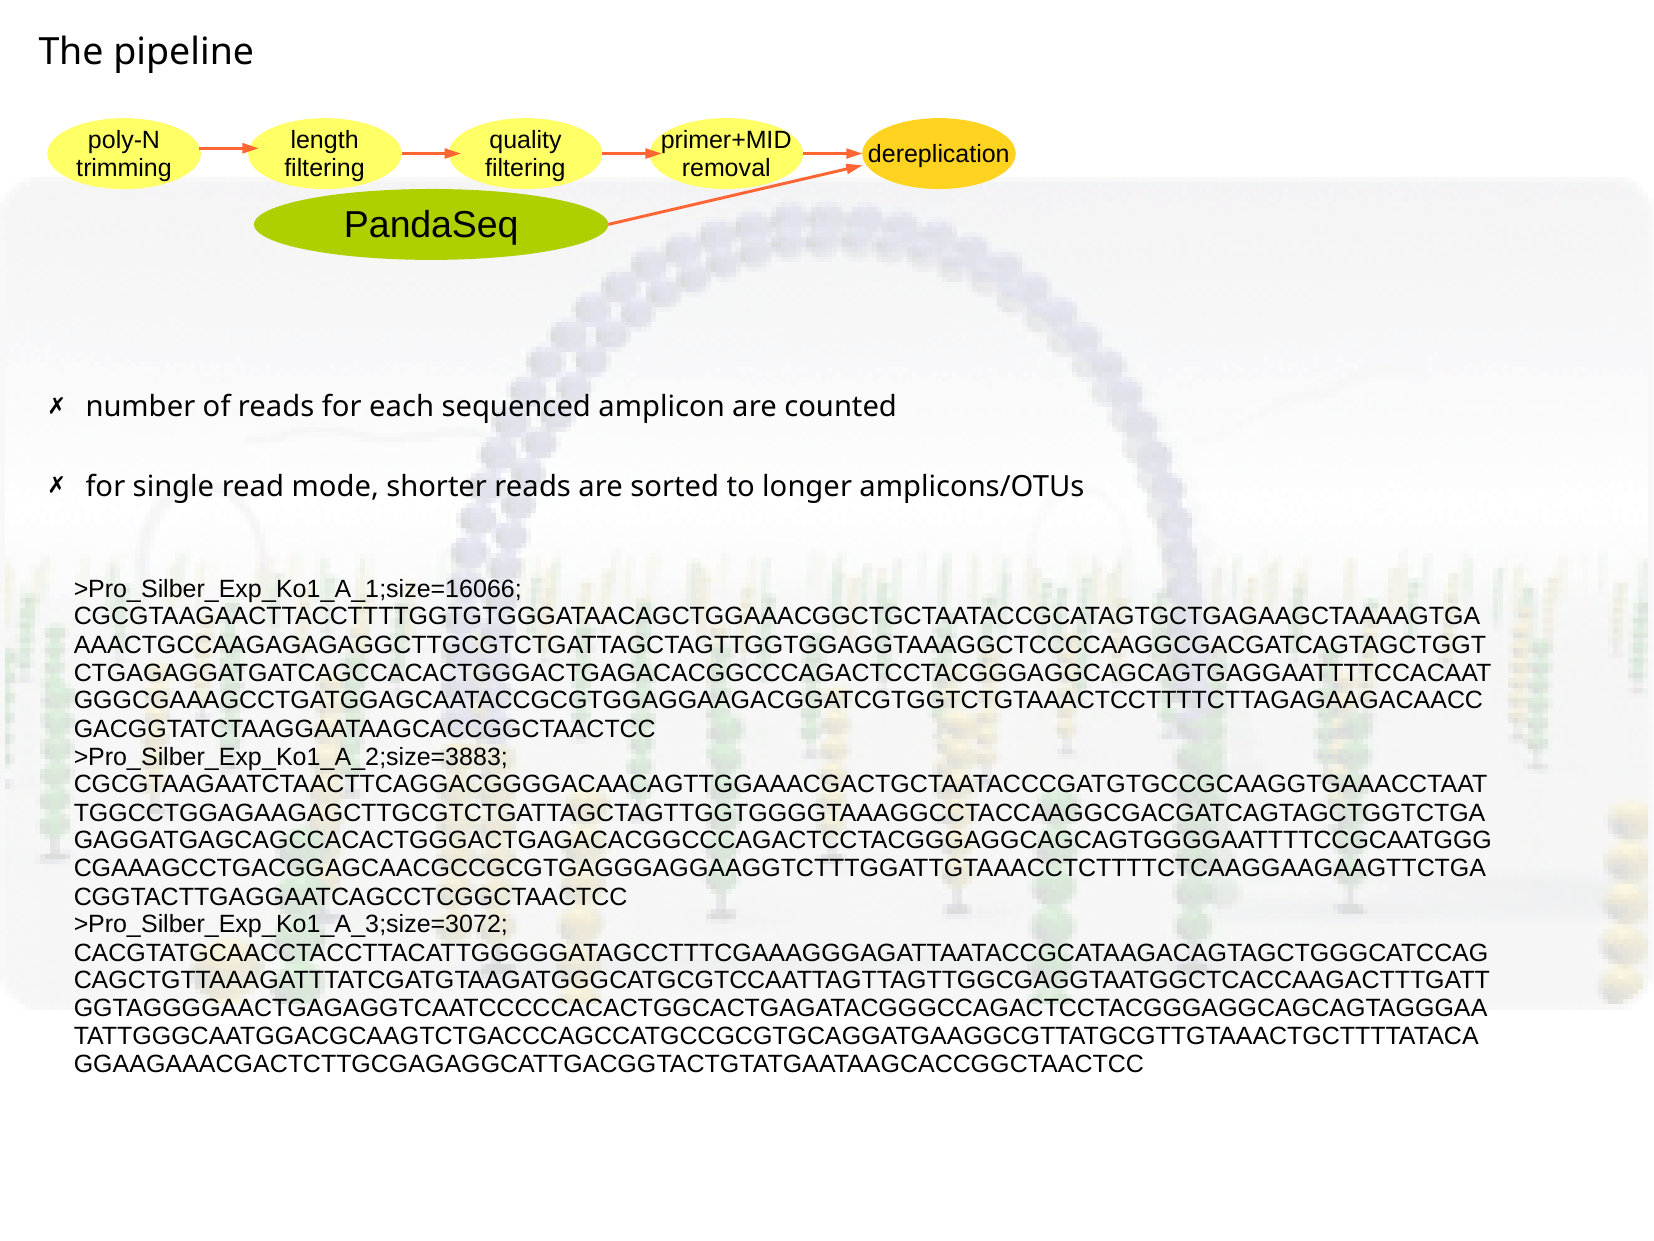

The pipeline
quality
filtering
primer+MID
removal
dereplication
poly-N
trimming
length
filtering
PandaSeq
number of reads for each sequenced amplicon are counted
for single read mode, shorter reads are sorted to longer amplicons/OTUs
>Pro_Silber_Exp_Ko1_A_1;size=16066;
CGCGTAAGAACTTACCTTTTGGTGTGGGATAACAGCTGGAAACGGCTGCTAATACCGCATAGTGCTGAGAAGCTAAAAGTGAAAACTGCCAAGAGAGAGGCTTGCGTCTGATTAGCTAGTTGGTGGAGGTAAAGGCTCCCCAAGGCGACGATCAGTAGCTGGTCTGAGAGGATGATCAGCCACACTGGGACTGAGACACGGCCCAGACTCCTACGGGAGGCAGCAGTGAGGAATTTTCCACAATGGGCGAAAGCCTGATGGAGCAATACCGCGTGGAGGAAGACGGATCGTGGTCTGTAAACTCCTTTTCTTAGAGAAGACAACCGACGGTATCTAAGGAATAAGCACCGGCTAACTCC
>Pro_Silber_Exp_Ko1_A_2;size=3883;
CGCGTAAGAATCTAACTTCAGGACGGGGACAACAGTTGGAAACGACTGCTAATACCCGATGTGCCGCAAGGTGAAACCTAATTGGCCTGGAGAAGAGCTTGCGTCTGATTAGCTAGTTGGTGGGGTAAAGGCCTACCAAGGCGACGATCAGTAGCTGGTCTGAGAGGATGAGCAGCCACACTGGGACTGAGACACGGCCCAGACTCCTACGGGAGGCAGCAGTGGGGAATTTTCCGCAATGGGCGAAAGCCTGACGGAGCAACGCCGCGTGAGGGAGGAAGGTCTTTGGATTGTAAACCTCTTTTCTCAAGGAAGAAGTTCTGACGGTACTTGAGGAATCAGCCTCGGCTAACTCC
>Pro_Silber_Exp_Ko1_A_3;size=3072;
CACGTATGCAACCTACCTTACATTGGGGGATAGCCTTTCGAAAGGGAGATTAATACCGCATAAGACAGTAGCTGGGCATCCAGCAGCTGTTAAAGATTTATCGATGTAAGATGGGCATGCGTCCAATTAGTTAGTTGGCGAGGTAATGGCTCACCAAGACTTTGATTGGTAGGGGAACTGAGAGGTCAATCCCCCACACTGGCACTGAGATACGGGCCAGACTCCTACGGGAGGCAGCAGTAGGGAATATTGGGCAATGGACGCAAGTCTGACCCAGCCATGCCGCGTGCAGGATGAAGGCGTTATGCGTTGTAAACTGCTTTTATACAGGAAGAAACGACTCTTGCGAGAGGCATTGACGGTACTGTATGAATAAGCACCGGCTAACTCC